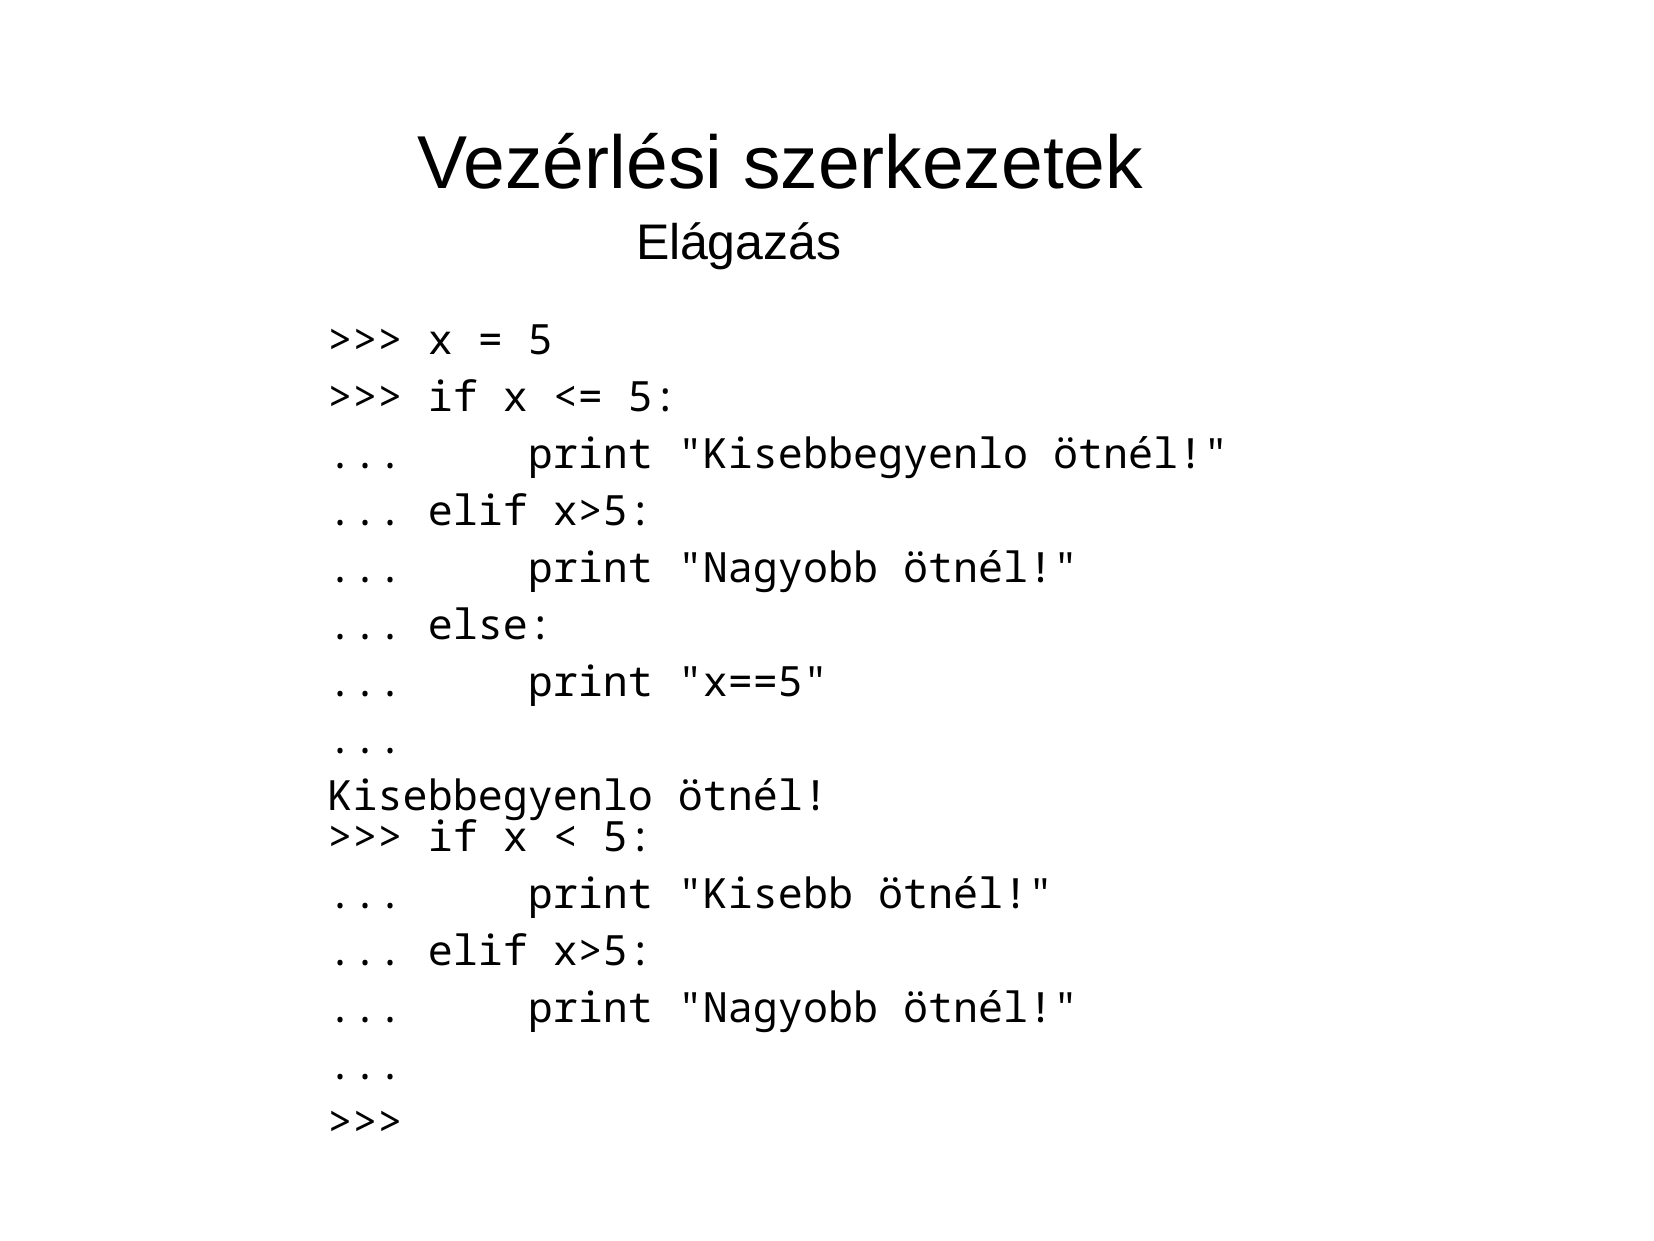

Vezérlési szerkezetek
Elágazás
>>> x = 5
>>> if x <= 5:
... print "Kisebbegyenlo ötnél!"
... elif x>5:
... print "Nagyobb ötnél!"
... else:
... print "x==5"
...
Kisebbegyenlo ötnél!
>>> if x < 5:
... print "Kisebb ötnél!"
... elif x>5:
... print "Nagyobb ötnél!"
...
>>>